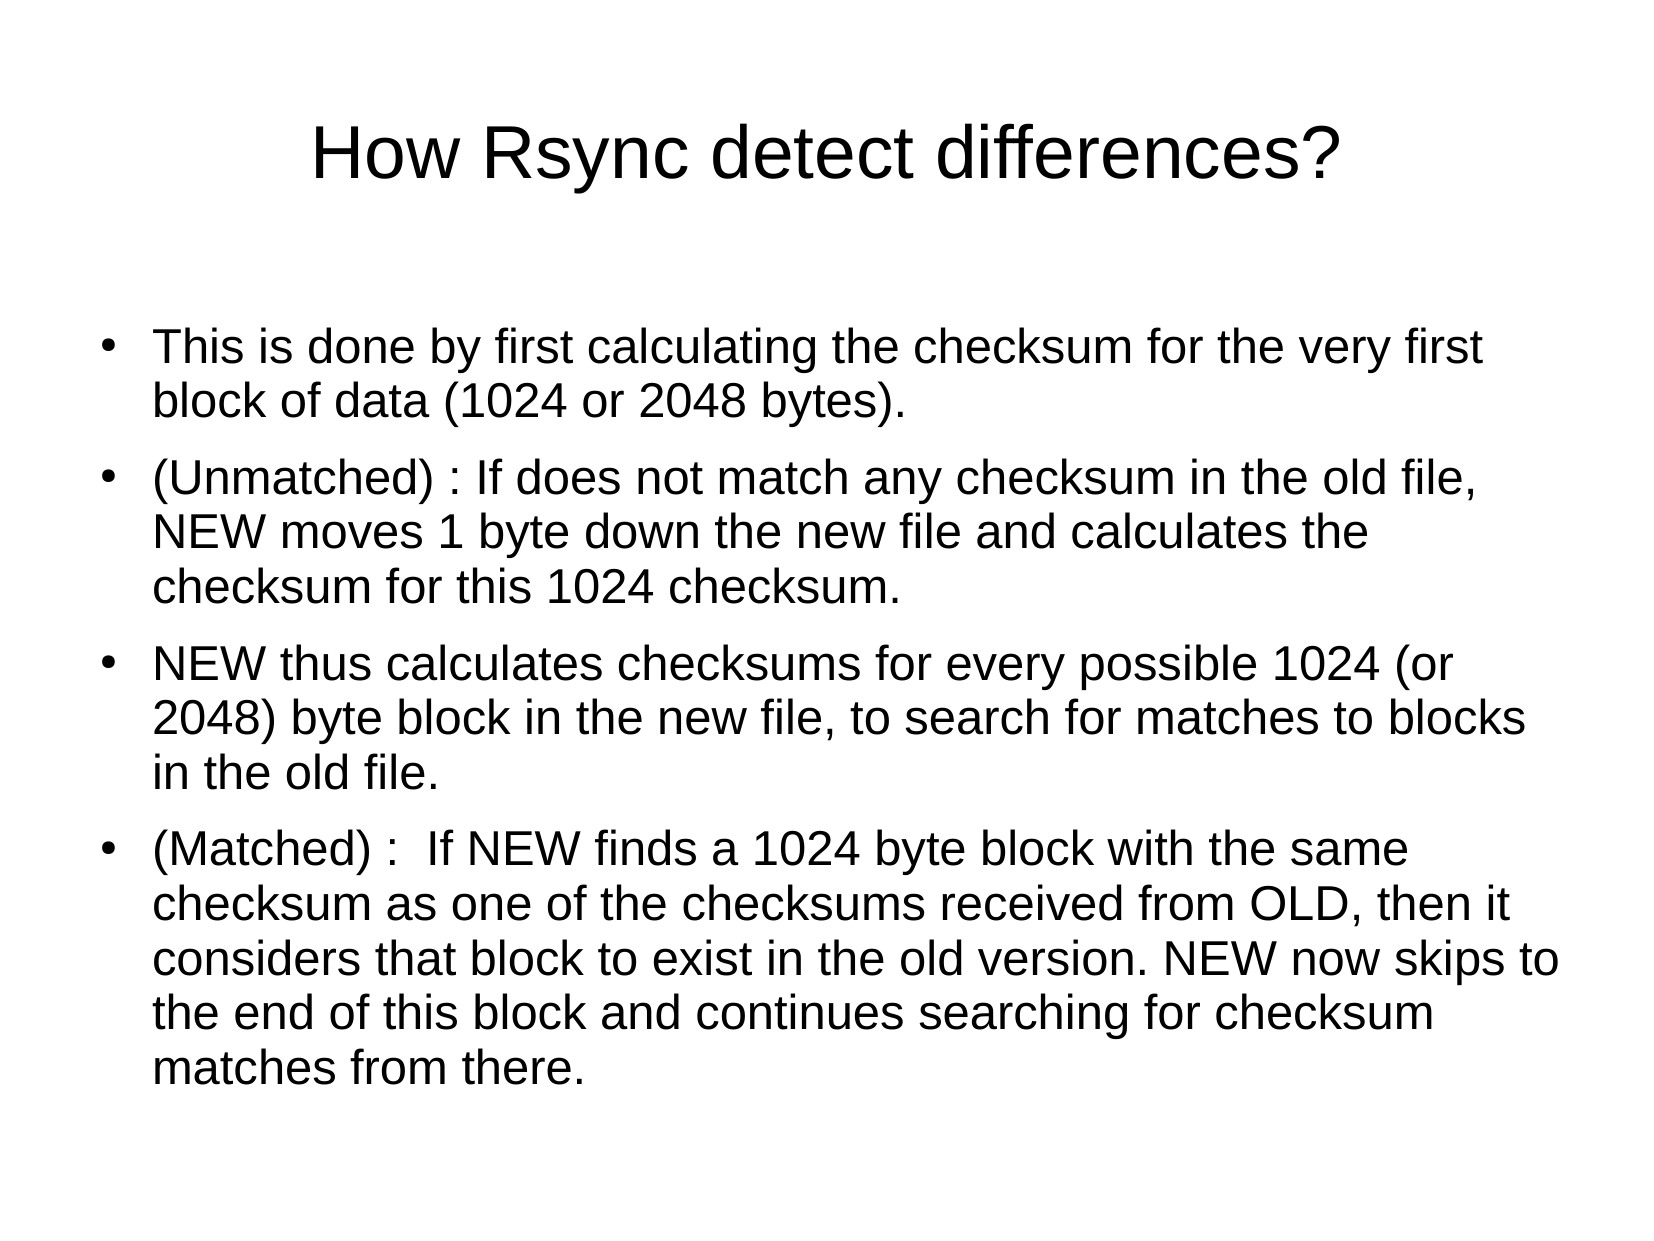

# How Rsync detect differences?
This is done by first calculating the checksum for the very first block of data (1024 or 2048 bytes).
(Unmatched) : If does not match any checksum in the old file, NEW moves 1 byte down the new file and calculates the checksum for this 1024 checksum.
NEW thus calculates checksums for every possible 1024 (or 2048) byte block in the new file, to search for matches to blocks in the old file.
(Matched) : If NEW finds a 1024 byte block with the same checksum as one of the checksums received from OLD, then it considers that block to exist in the old version. NEW now skips to the end of this block and continues searching for checksum matches from there.